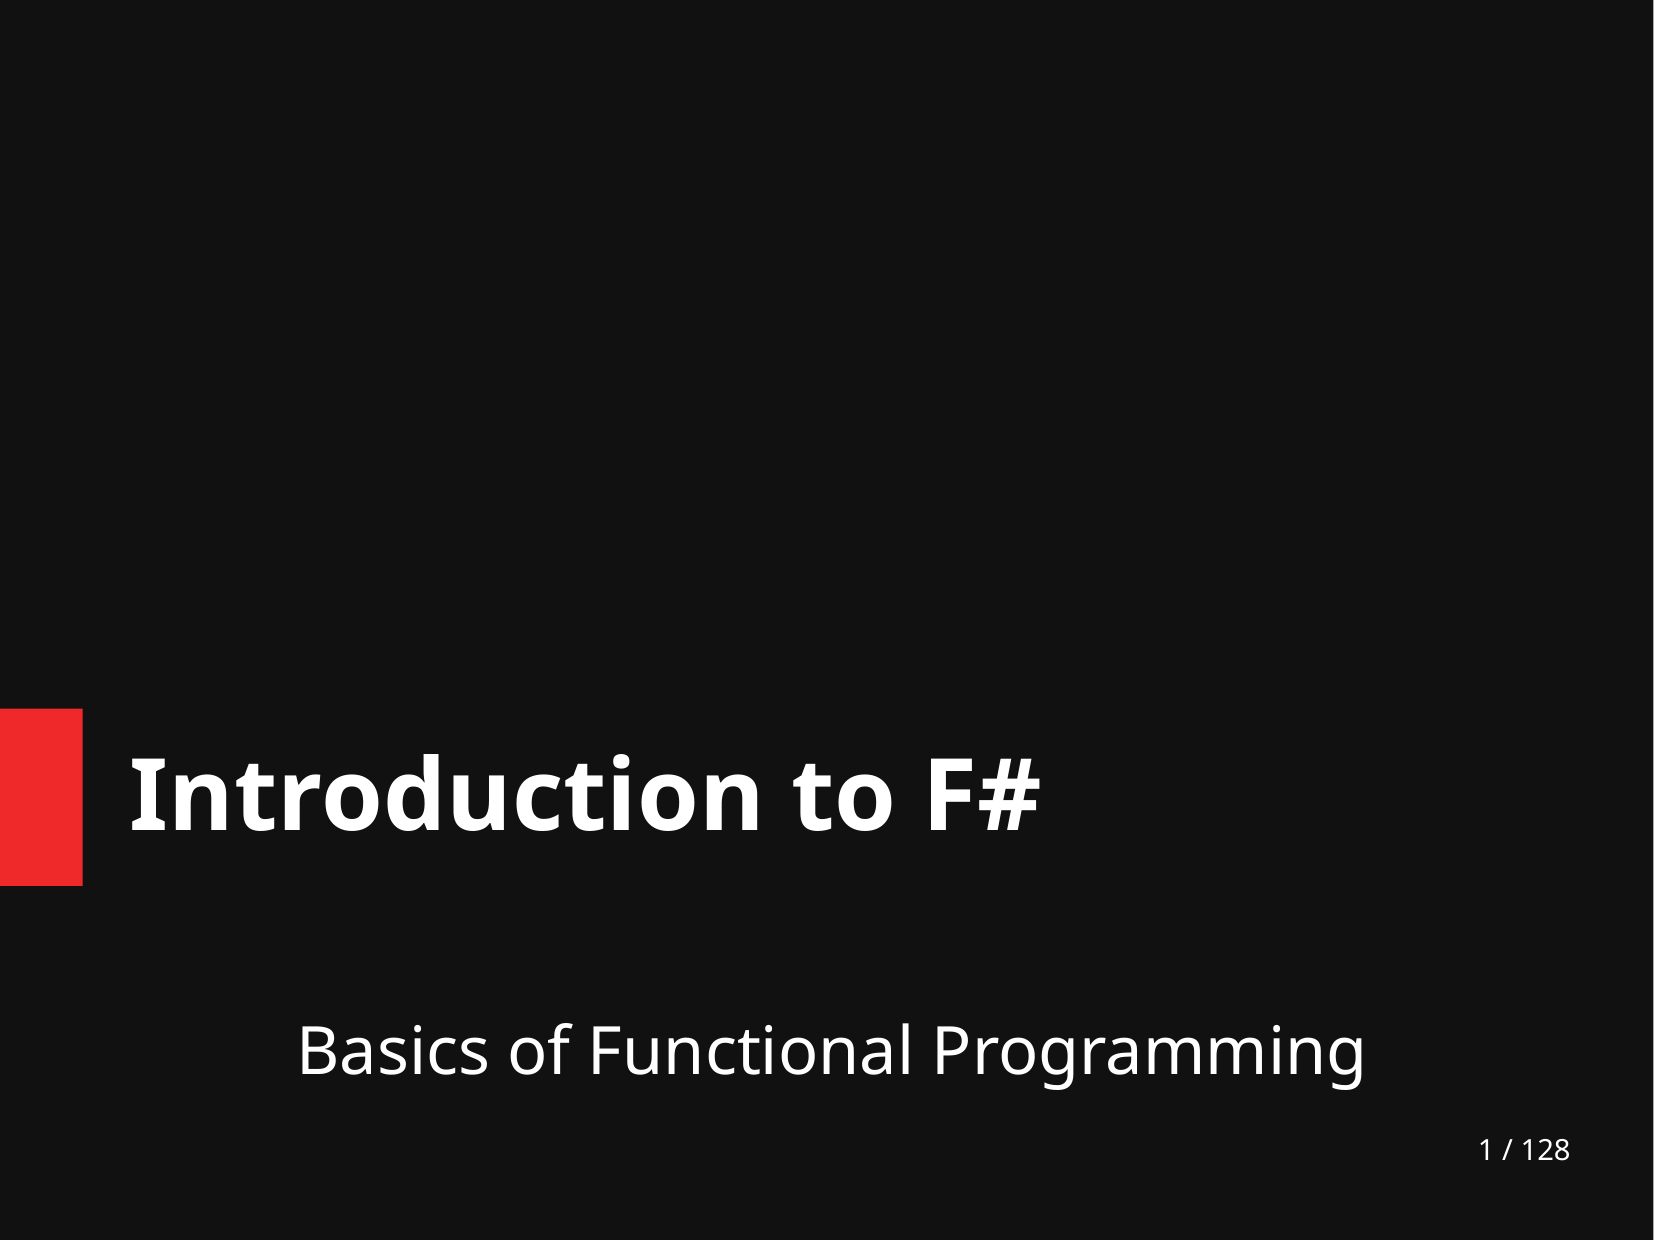

# Introduction to F#
Basics of Functional Programming
1